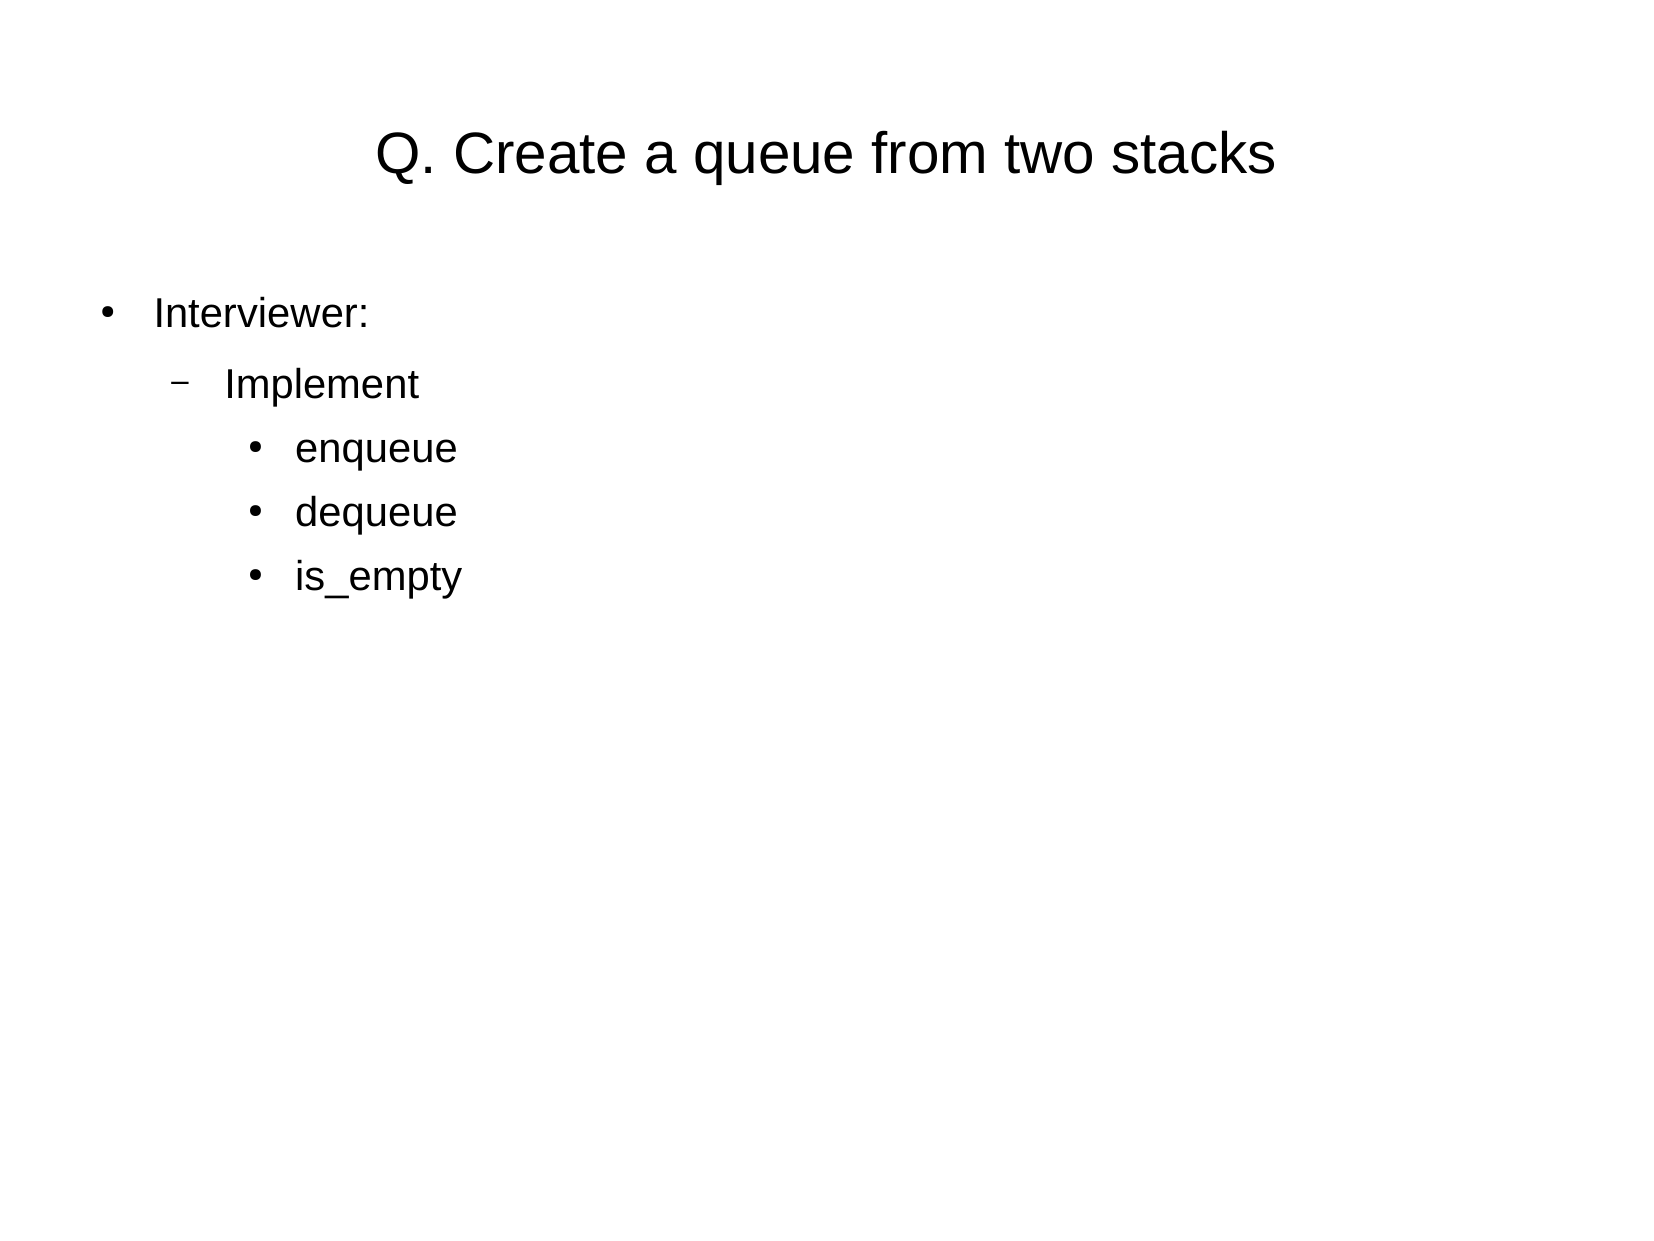

# Q. Create a queue from two stacks
Interviewer:
Implement
enqueue
dequeue
is_empty